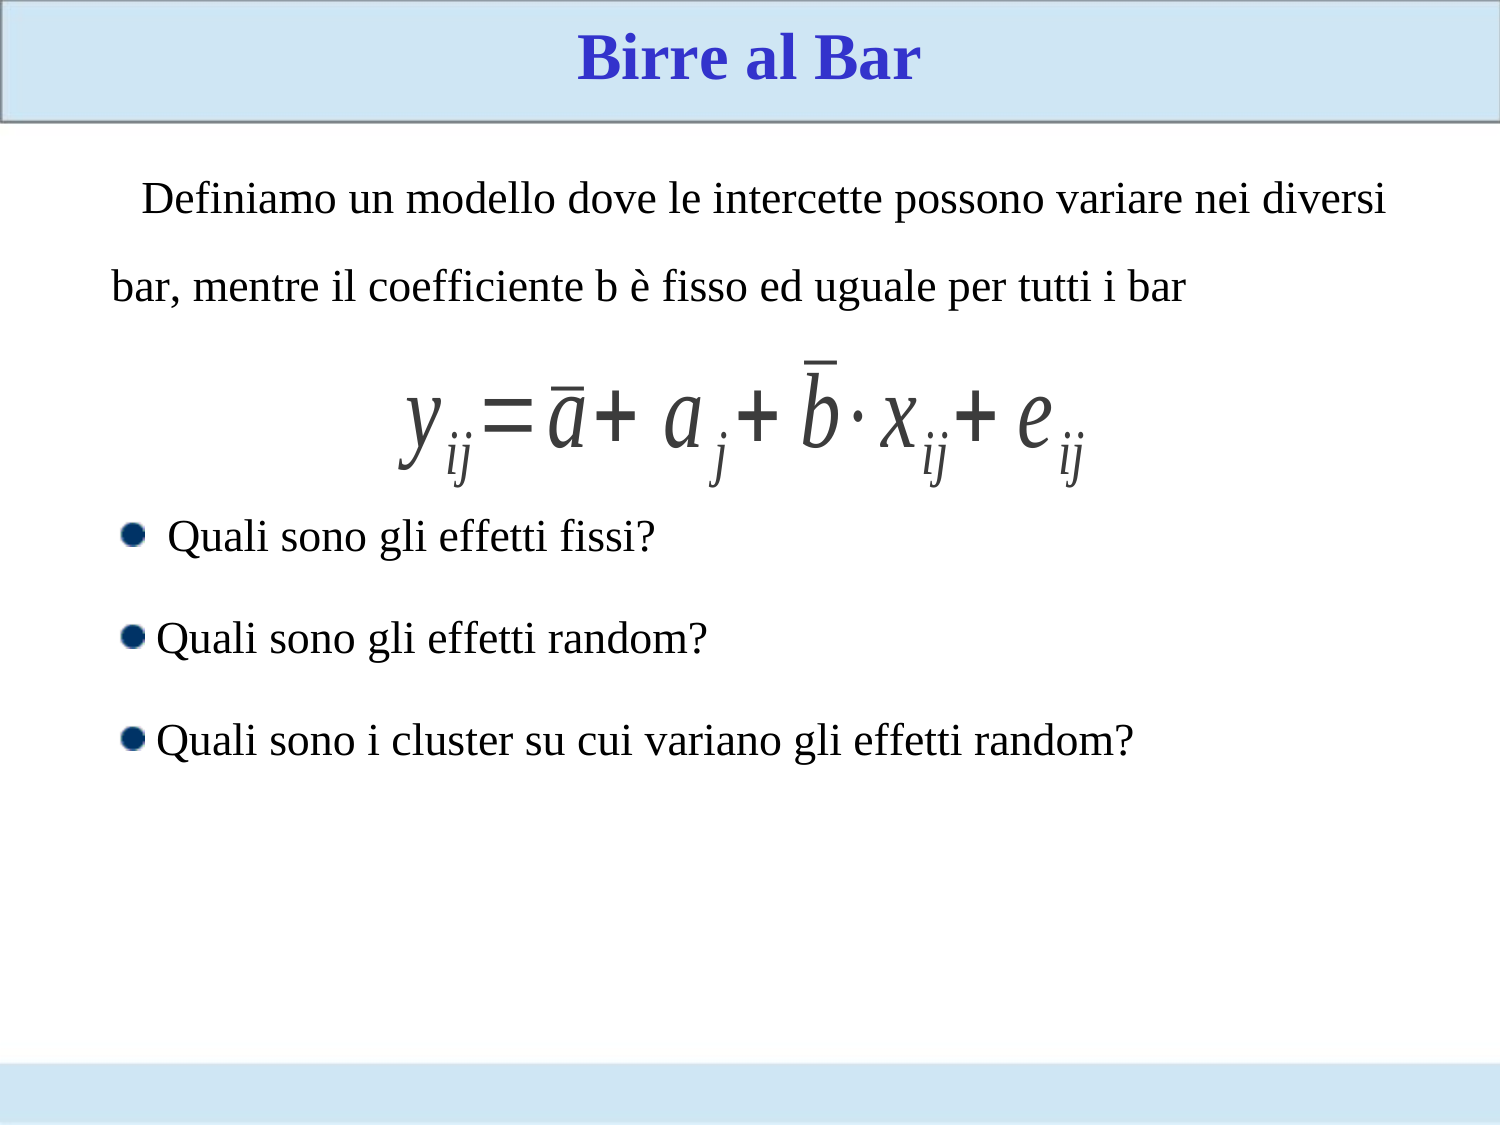

# Birre al Bar
Definiamo un modello dove le intercette possono variare nei diversi bar, mentre il coefficiente b è fisso ed uguale per tutti i bar
 Quali sono gli effetti fissi?
 Quali sono gli effetti random?
 Quali sono i cluster su cui variano gli effetti random?
39